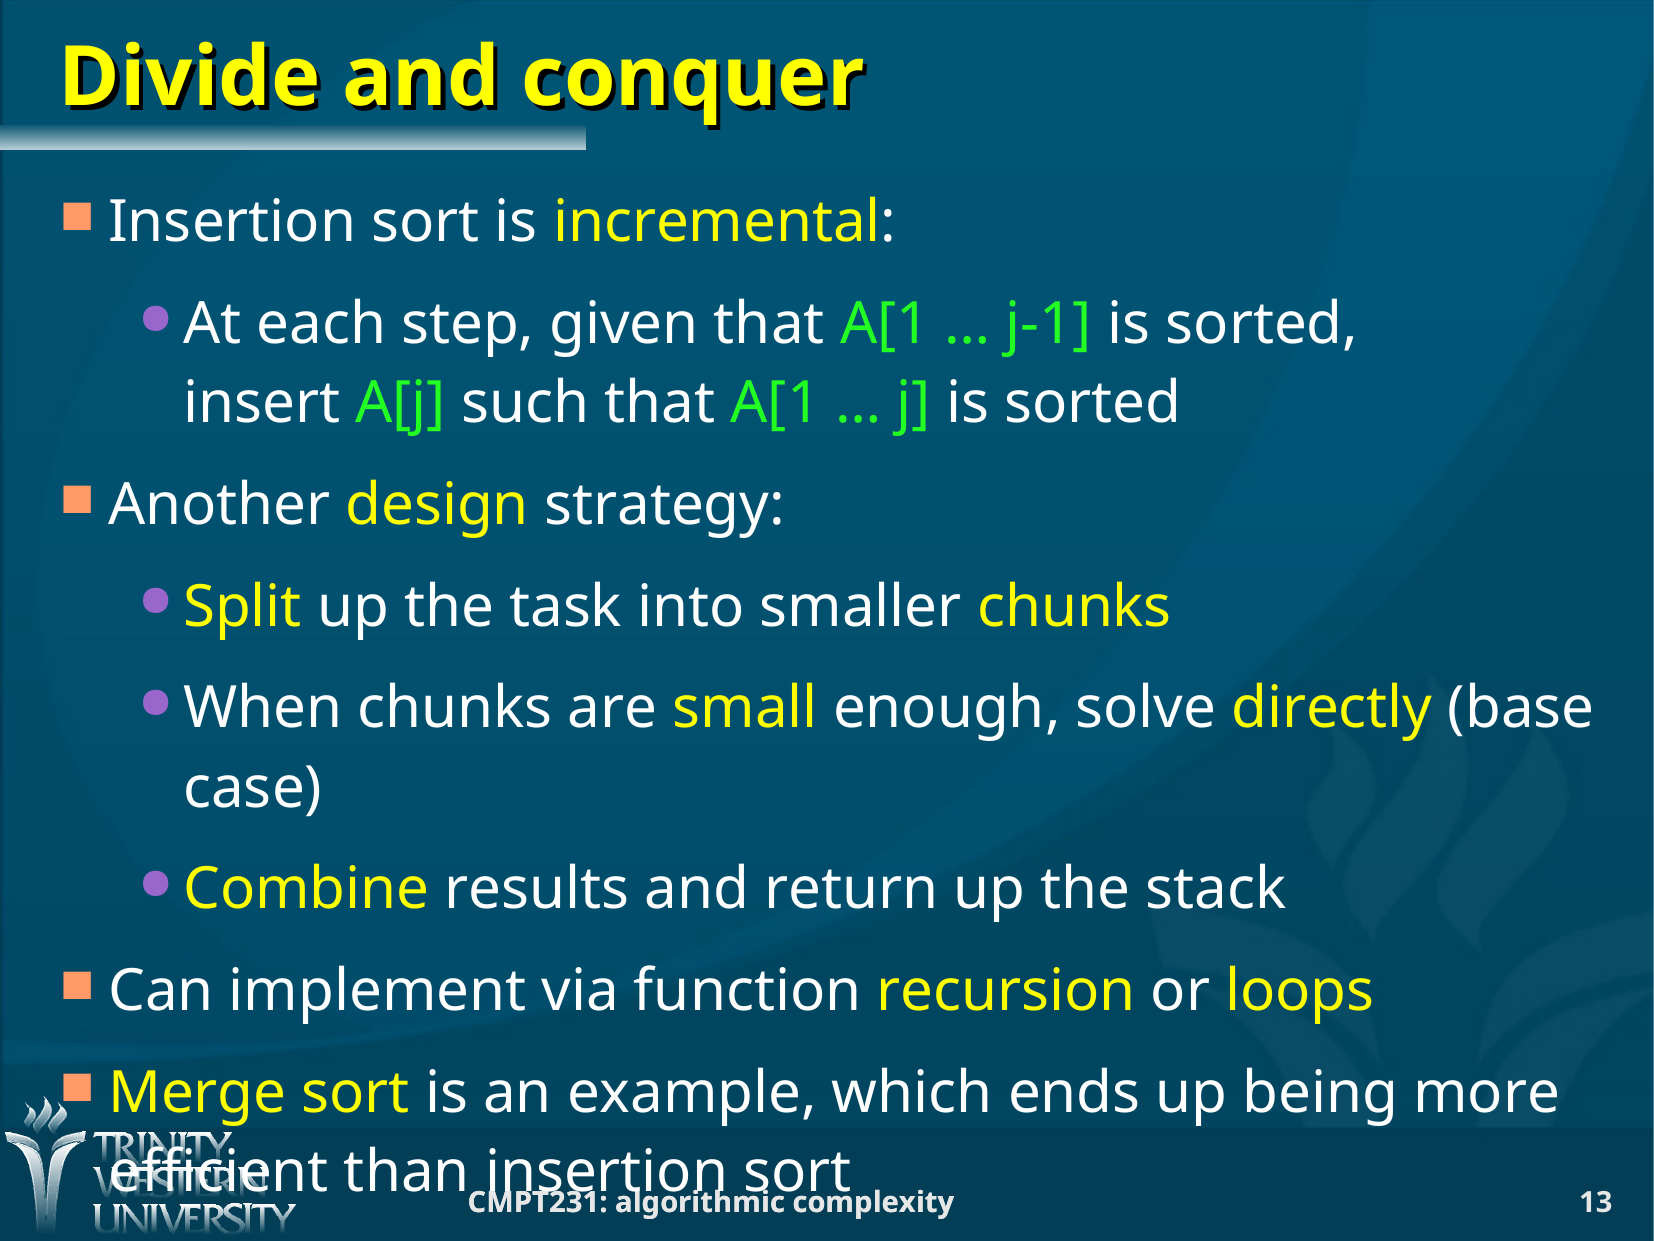

# Divide and conquer
Insertion sort is incremental:
At each step, given that A[1 … j-1] is sorted,
insert A[j] such that A[1 … j] is sorted
Another design strategy:
Split up the task into smaller chunks
When chunks are small enough, solve directly (base case)
Combine results and return up the stack
Can implement via function recursion or loops
Merge sort is an example, which ends up being more efficient than insertion sort
CMPT231: algorithmic complexity
13